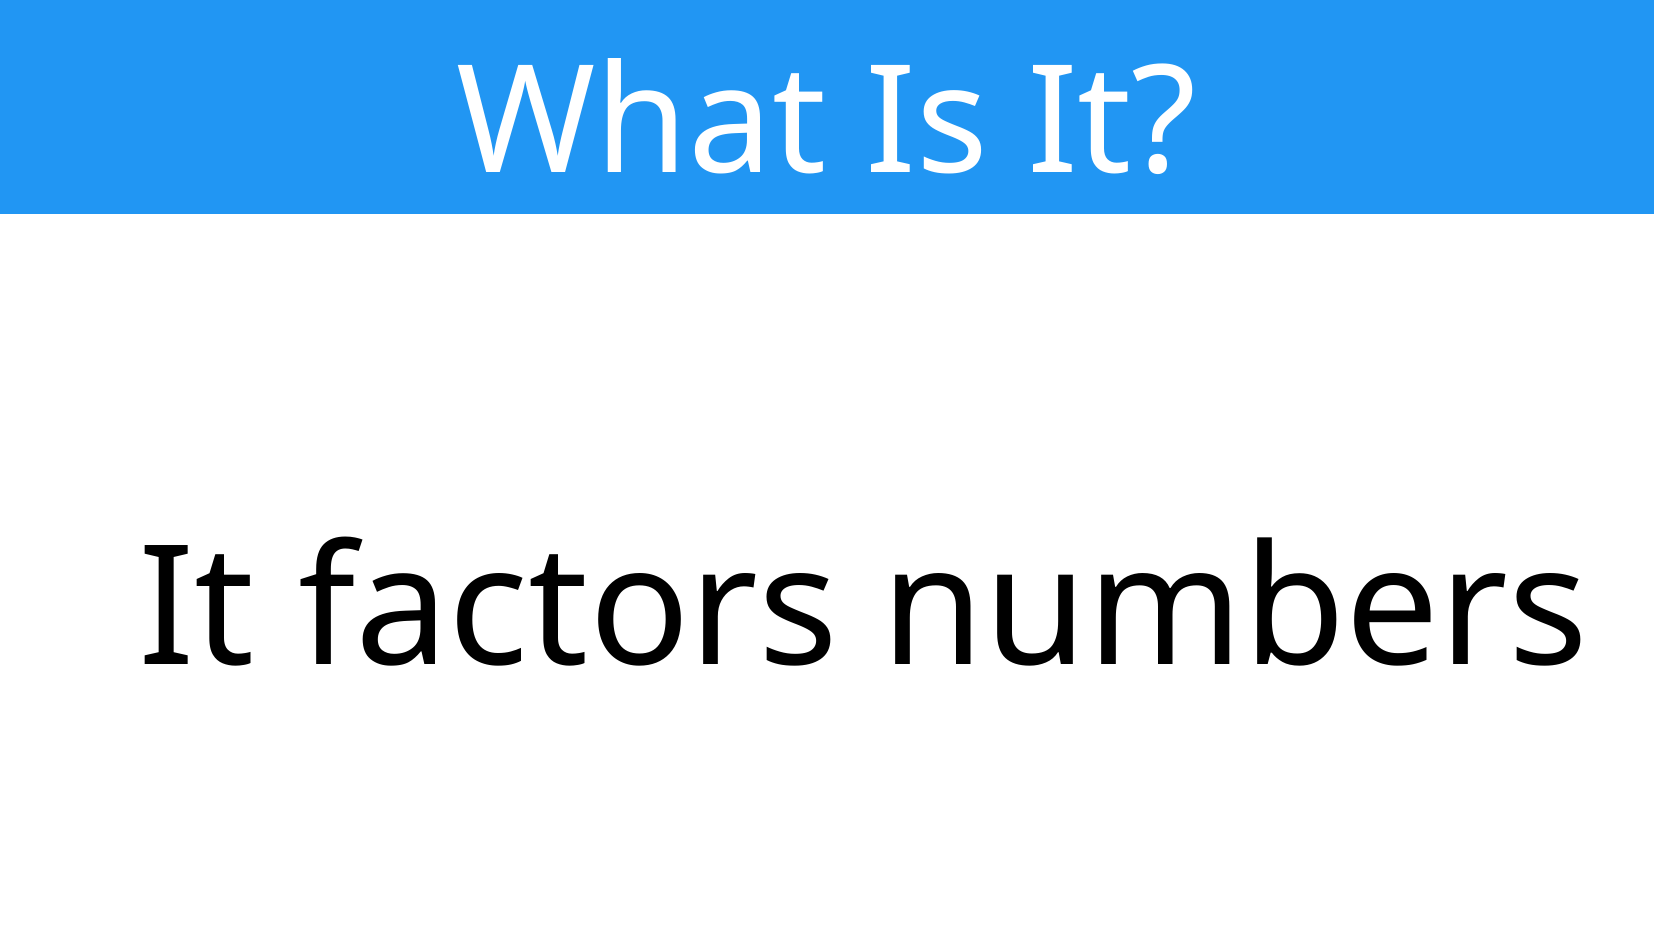

# What Is It?
It factors numbers